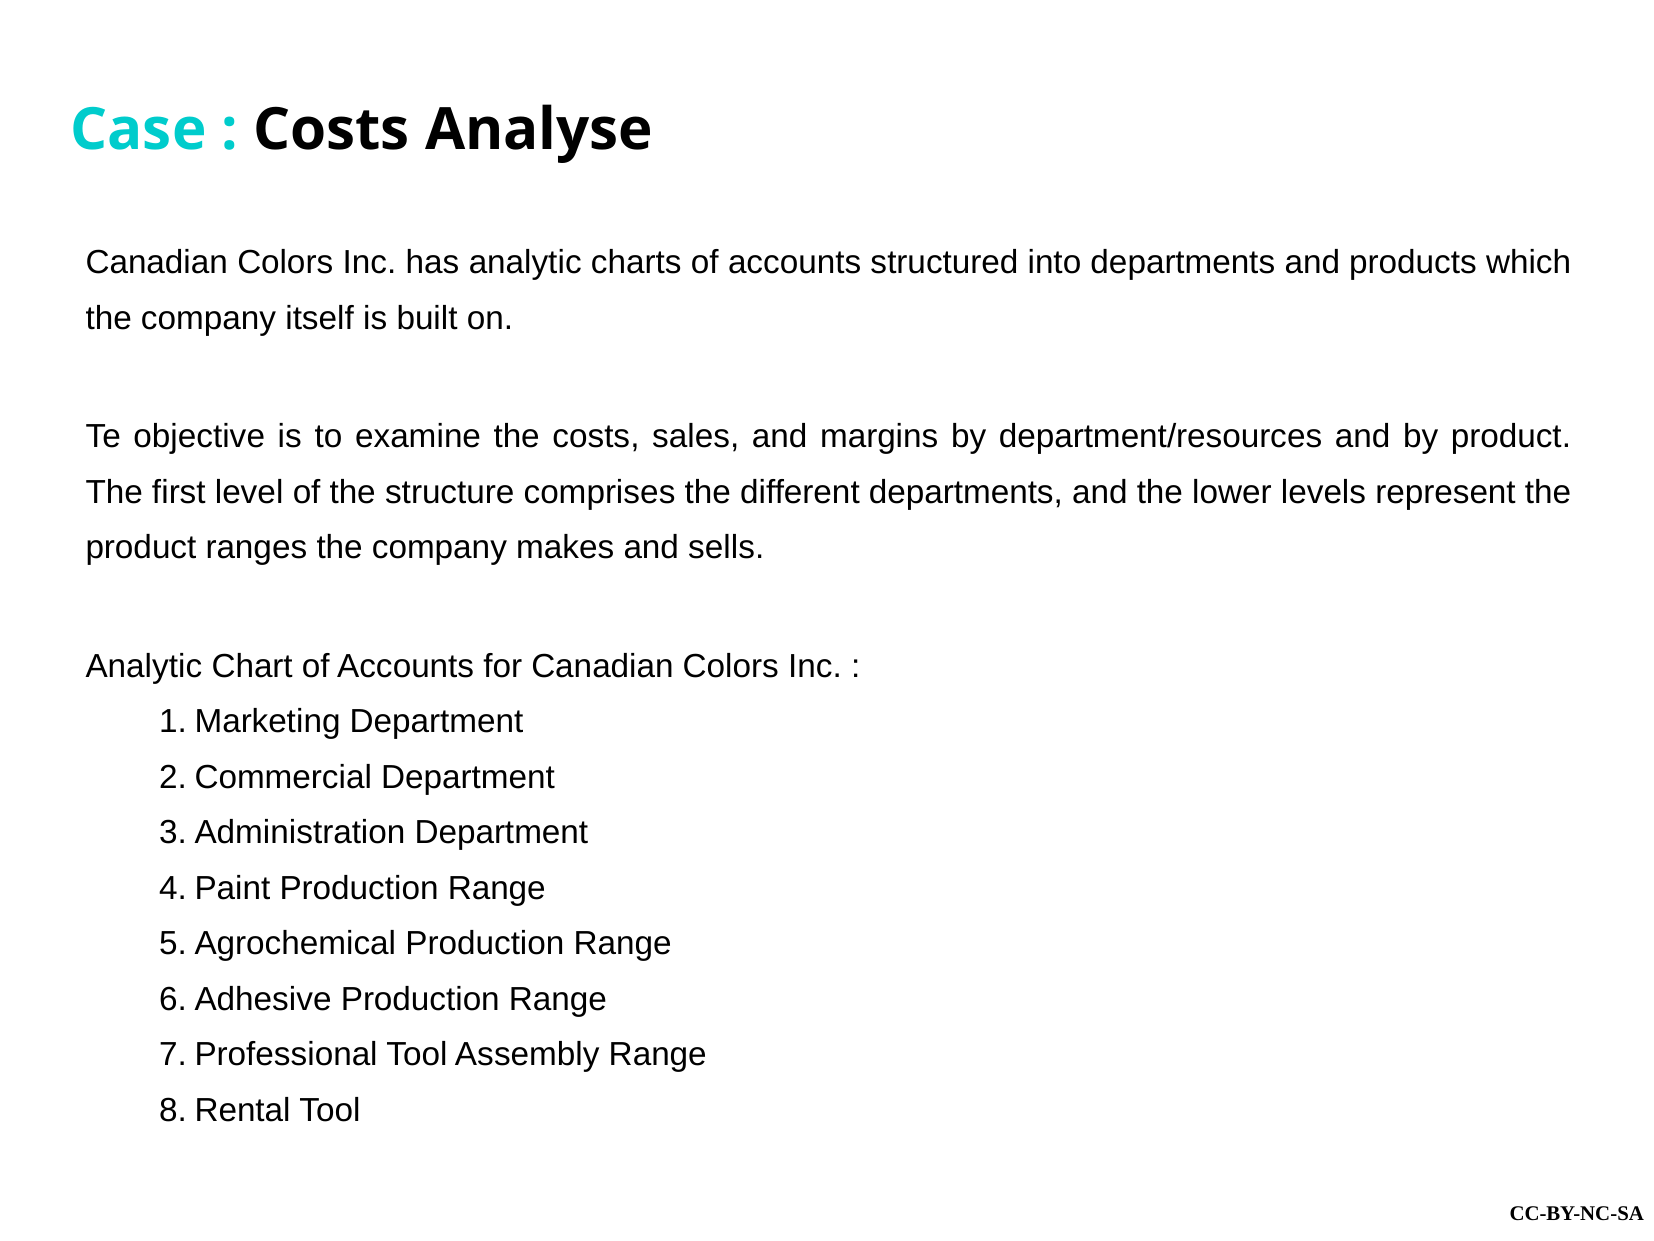

# Case : Costs Analyse
Canadian Colors Inc. has analytic charts of accounts structured into departments and products which the company itself is built on.
Te objective is to examine the costs, sales, and margins by department/resources and by product. The first level of the structure comprises the different departments, and the lower levels represent the product ranges the company makes and sells.
Analytic Chart of Accounts for Canadian Colors Inc. :
Marketing Department
Commercial Department
Administration Department
Paint Production Range
Agrochemical Production Range
Adhesive Production Range
Professional Tool Assembly Range
Rental Tool